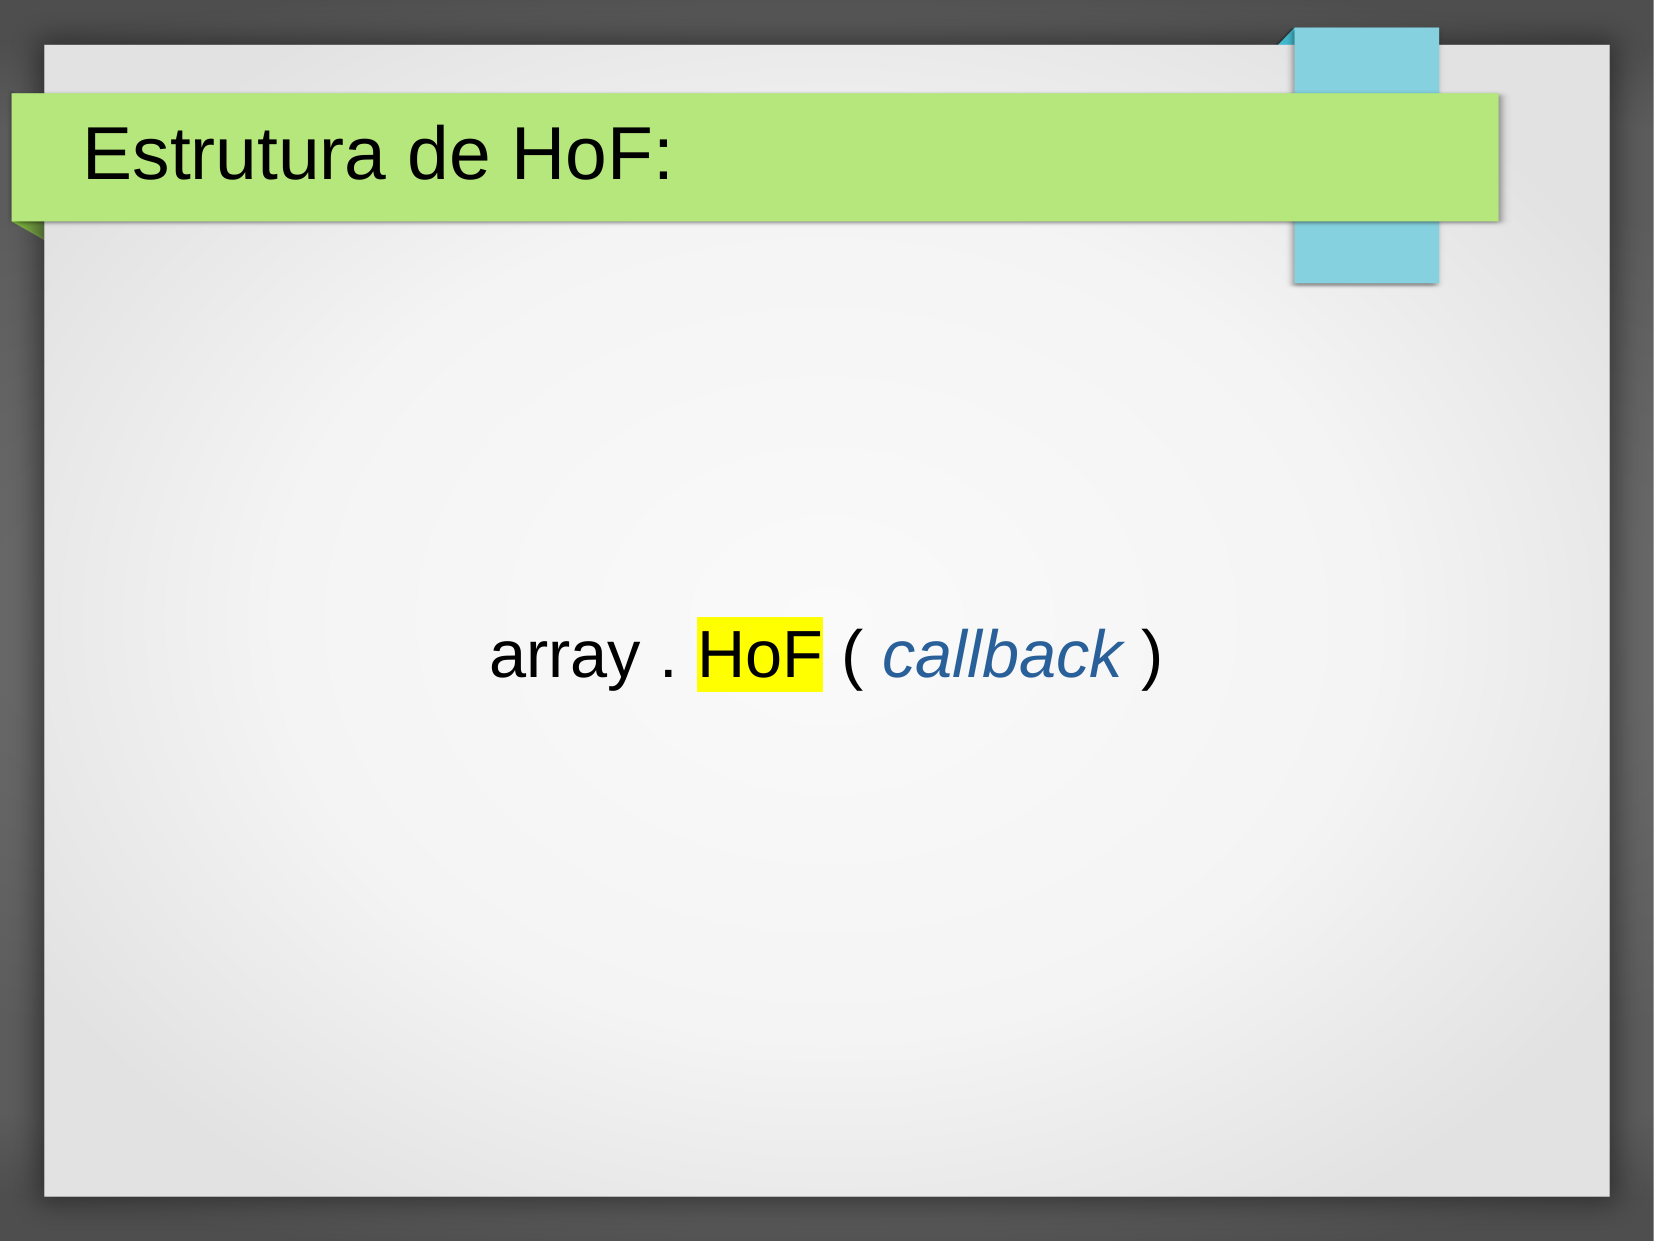

# Estrutura de HoF:
array . HoF ( callback )